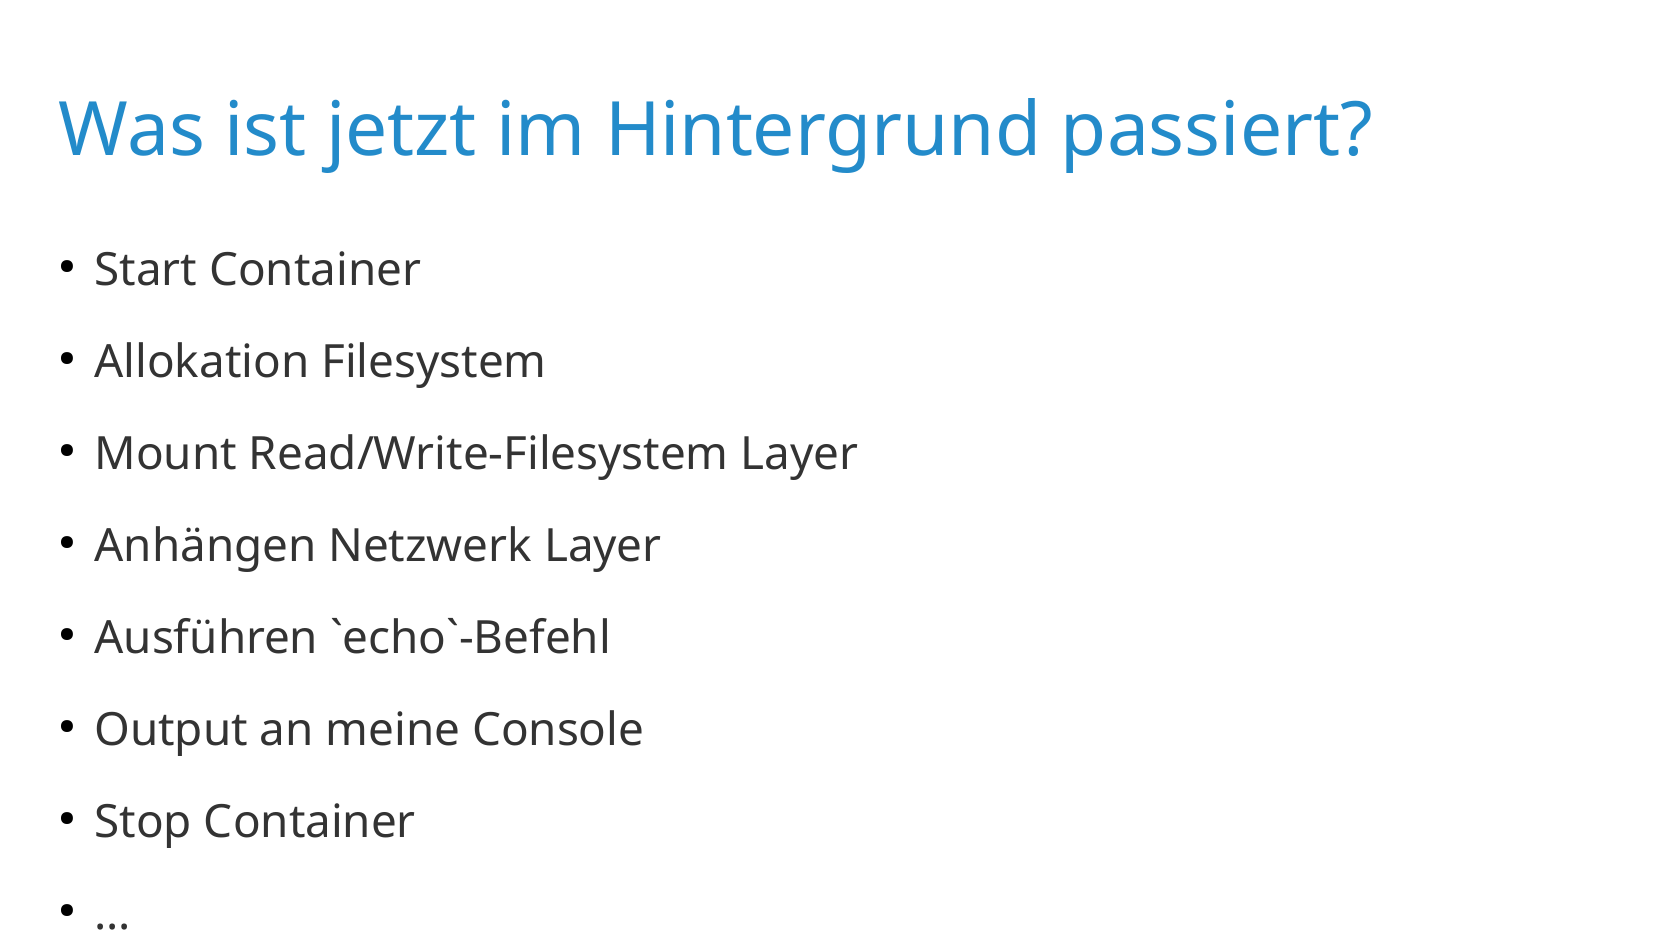

# Was ist jetzt im Hintergrund passiert?
Start Container
Allokation Filesystem
Mount Read/Write-Filesystem Layer
Anhängen Netzwerk Layer
Ausführen `echo`-Befehl
Output an meine Console
Stop Container
...